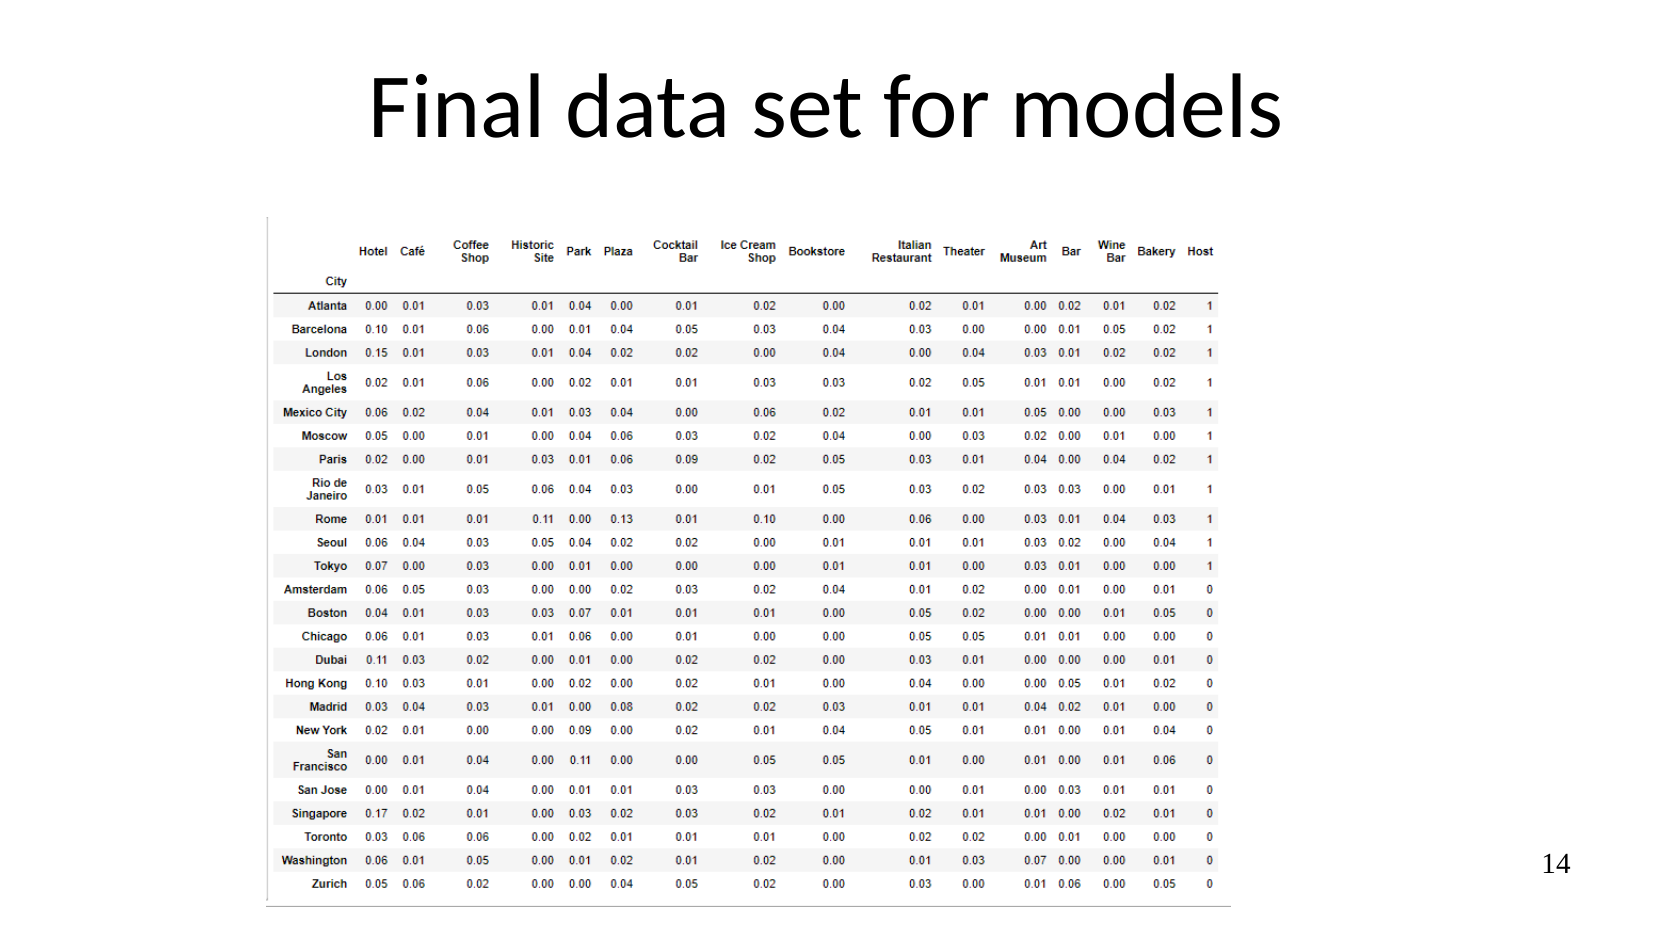

# Final data set for models
Olympic host cities
14